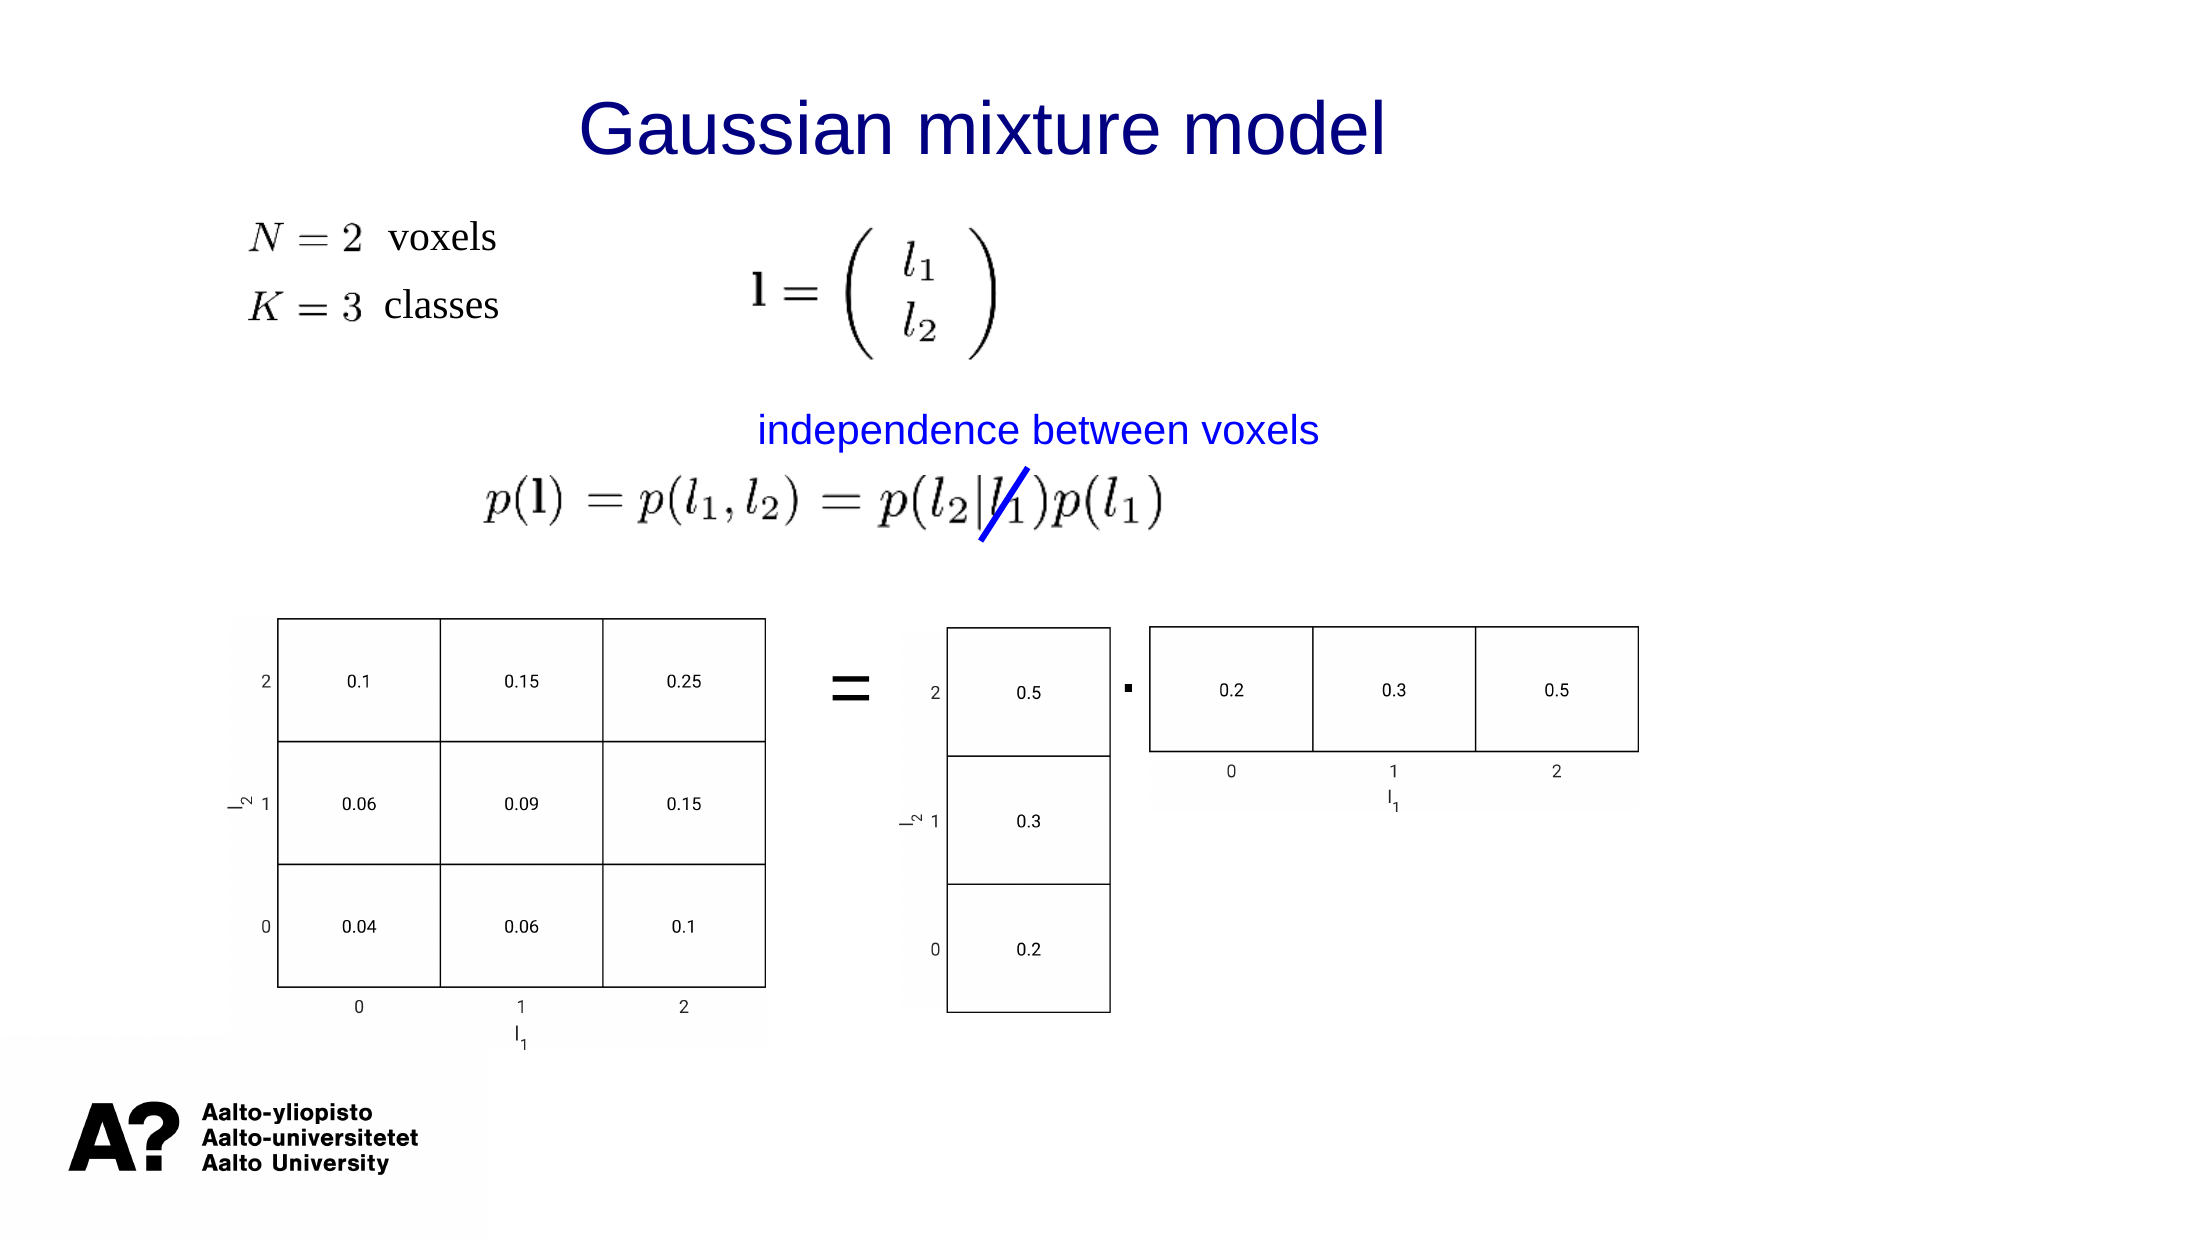

# Gaussian mixture model
voxels
classes
independence between voxels
.
=